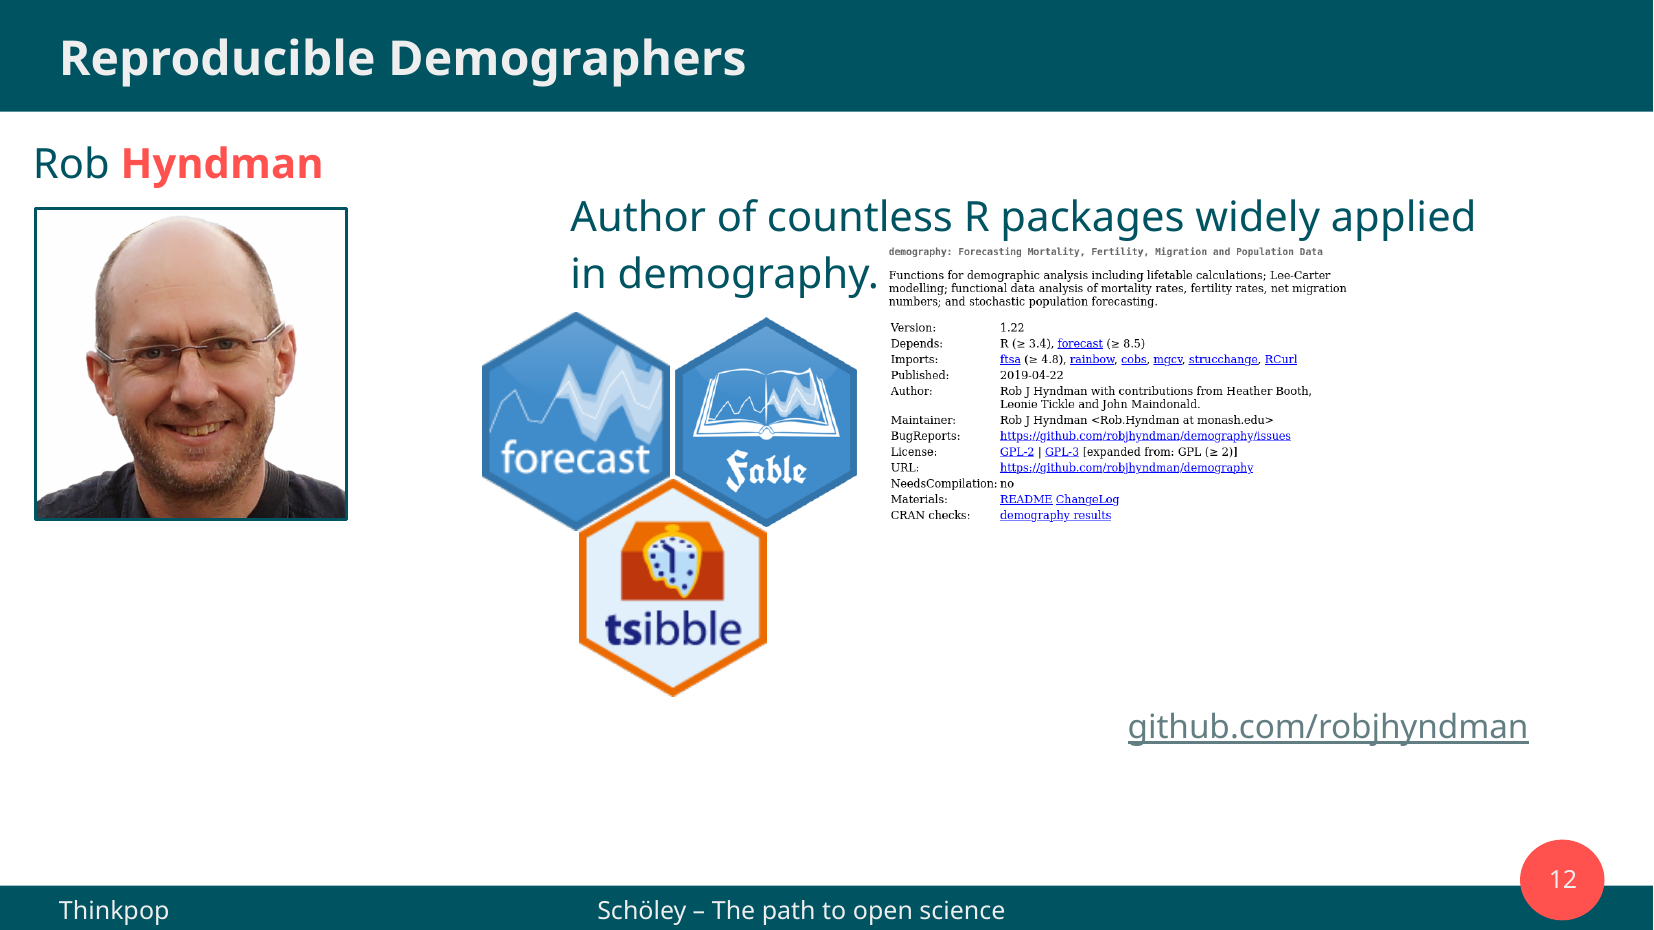

# Reproducible Demographers
Rob Hyndman
Author of countless R packages widely applied
in demography.
github.com/robjhyndman
12
Thinkpop
Schöley – The path to open science